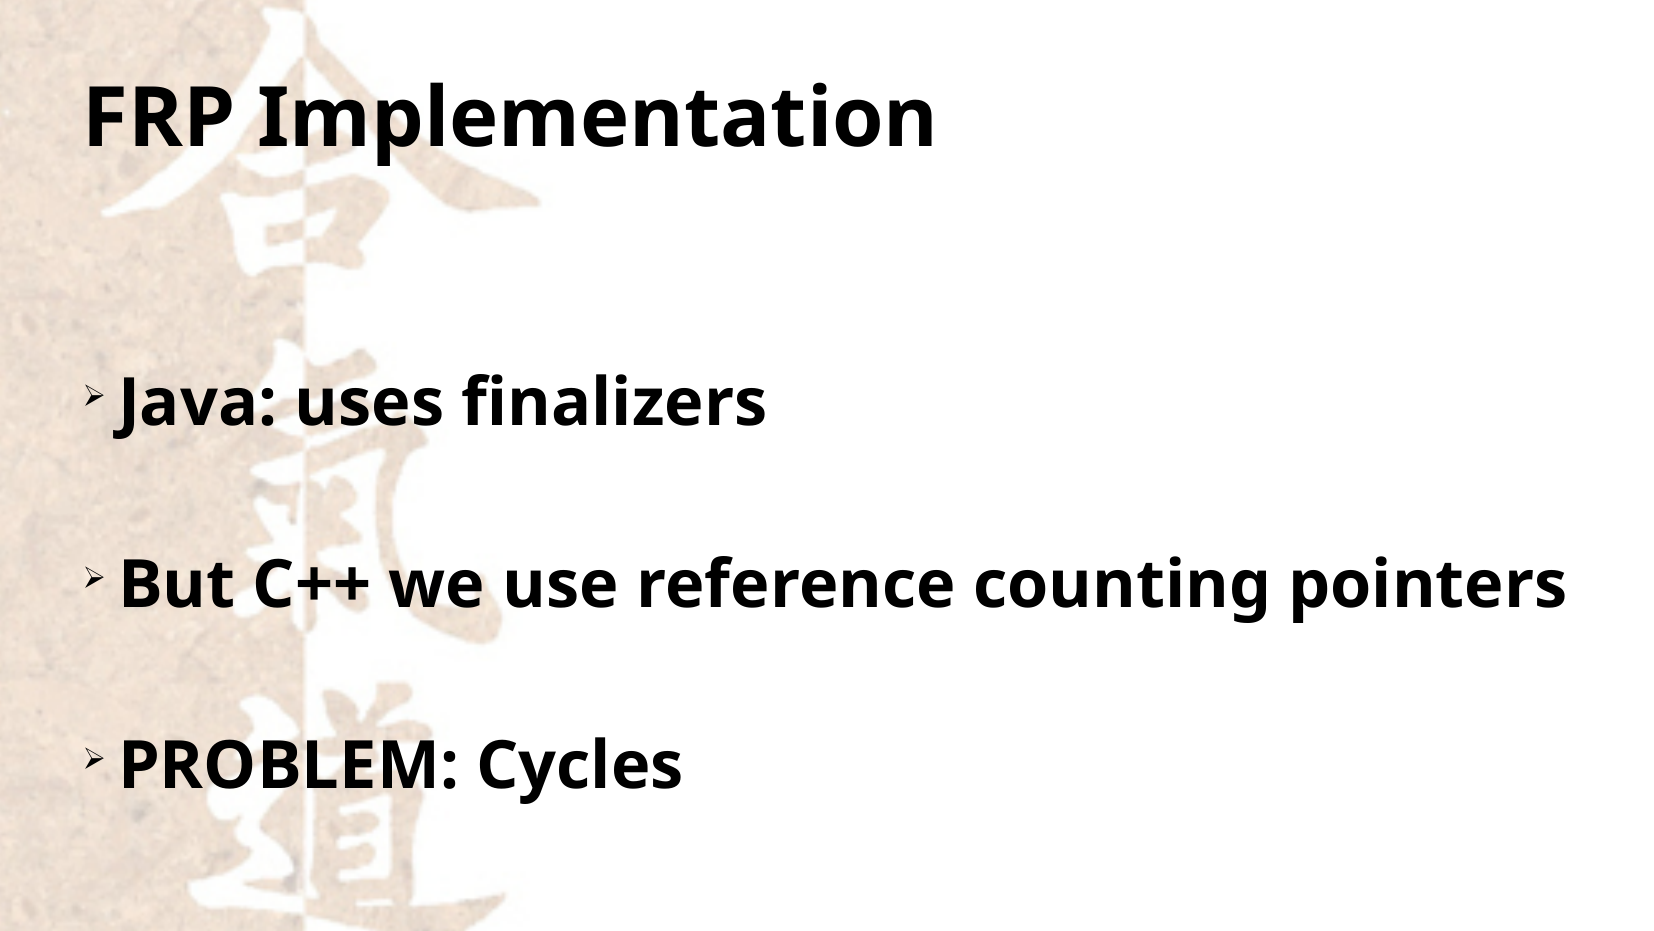

# FRP Implementation
Java: uses finalizers
But C++ we use reference counting pointers
PROBLEM: Cycles